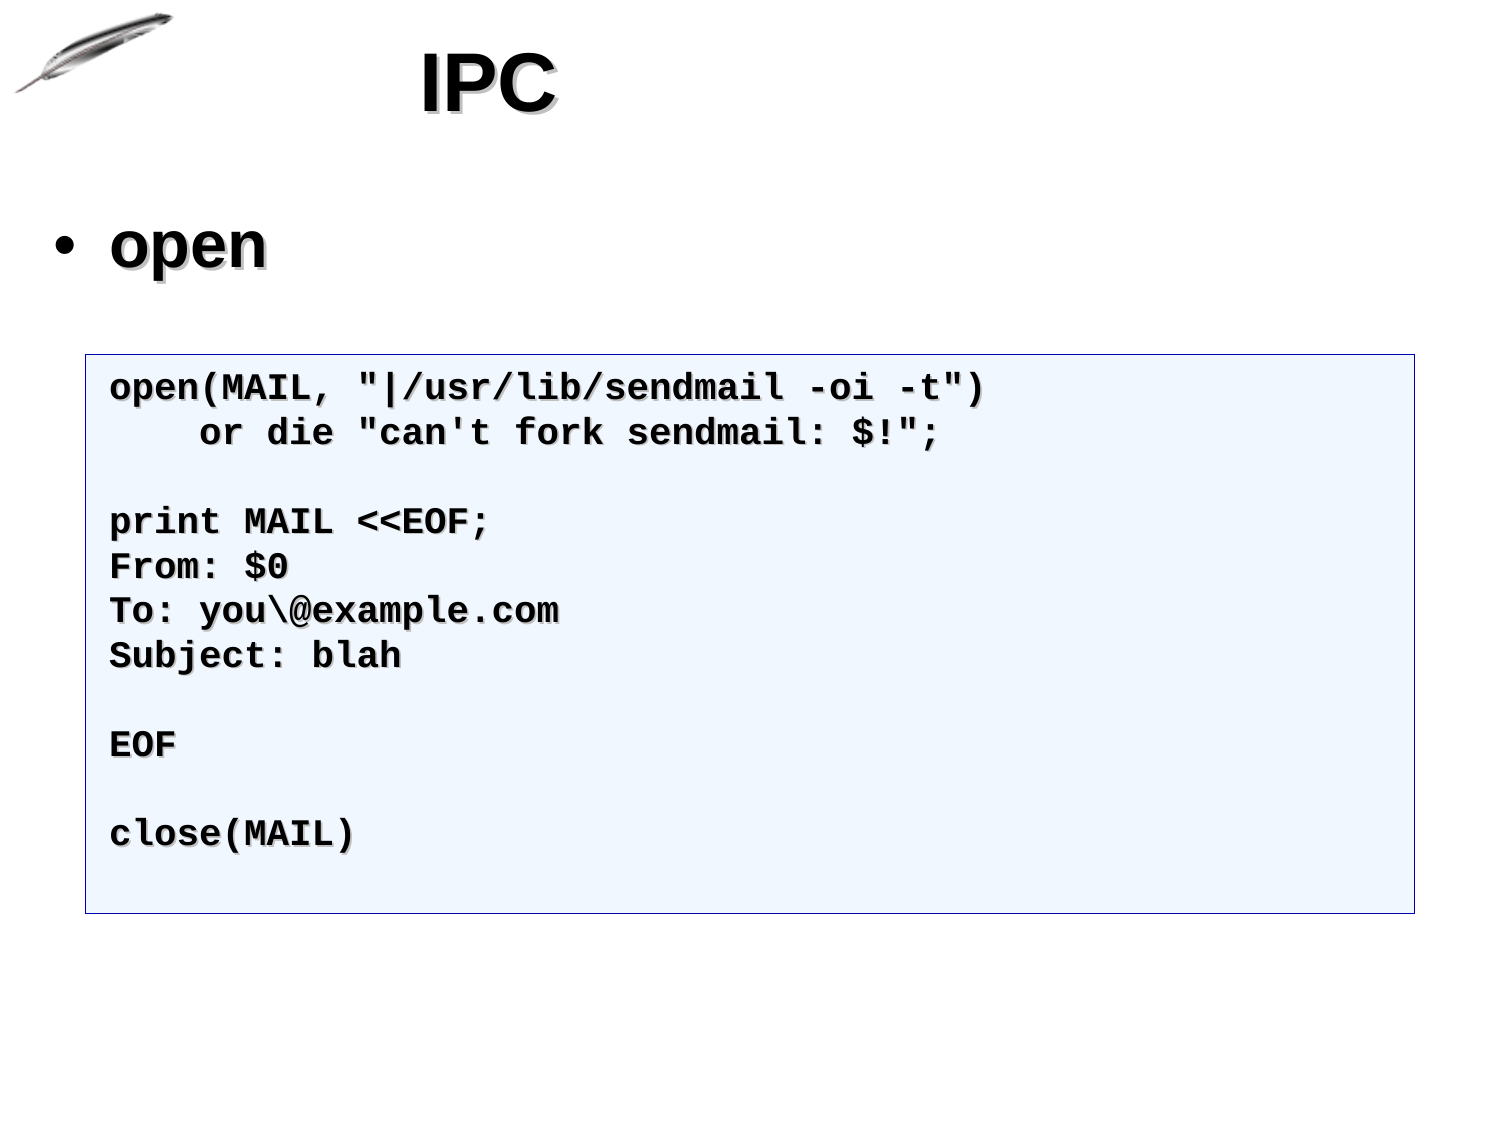

# IPC
open
open(MAIL, "|/usr/lib/sendmail -oi -t")
 or die "can't fork sendmail: $!";
print MAIL <<EOF;
From: $0
To: you\@example.com
Subject: blah
EOF
close(MAIL)